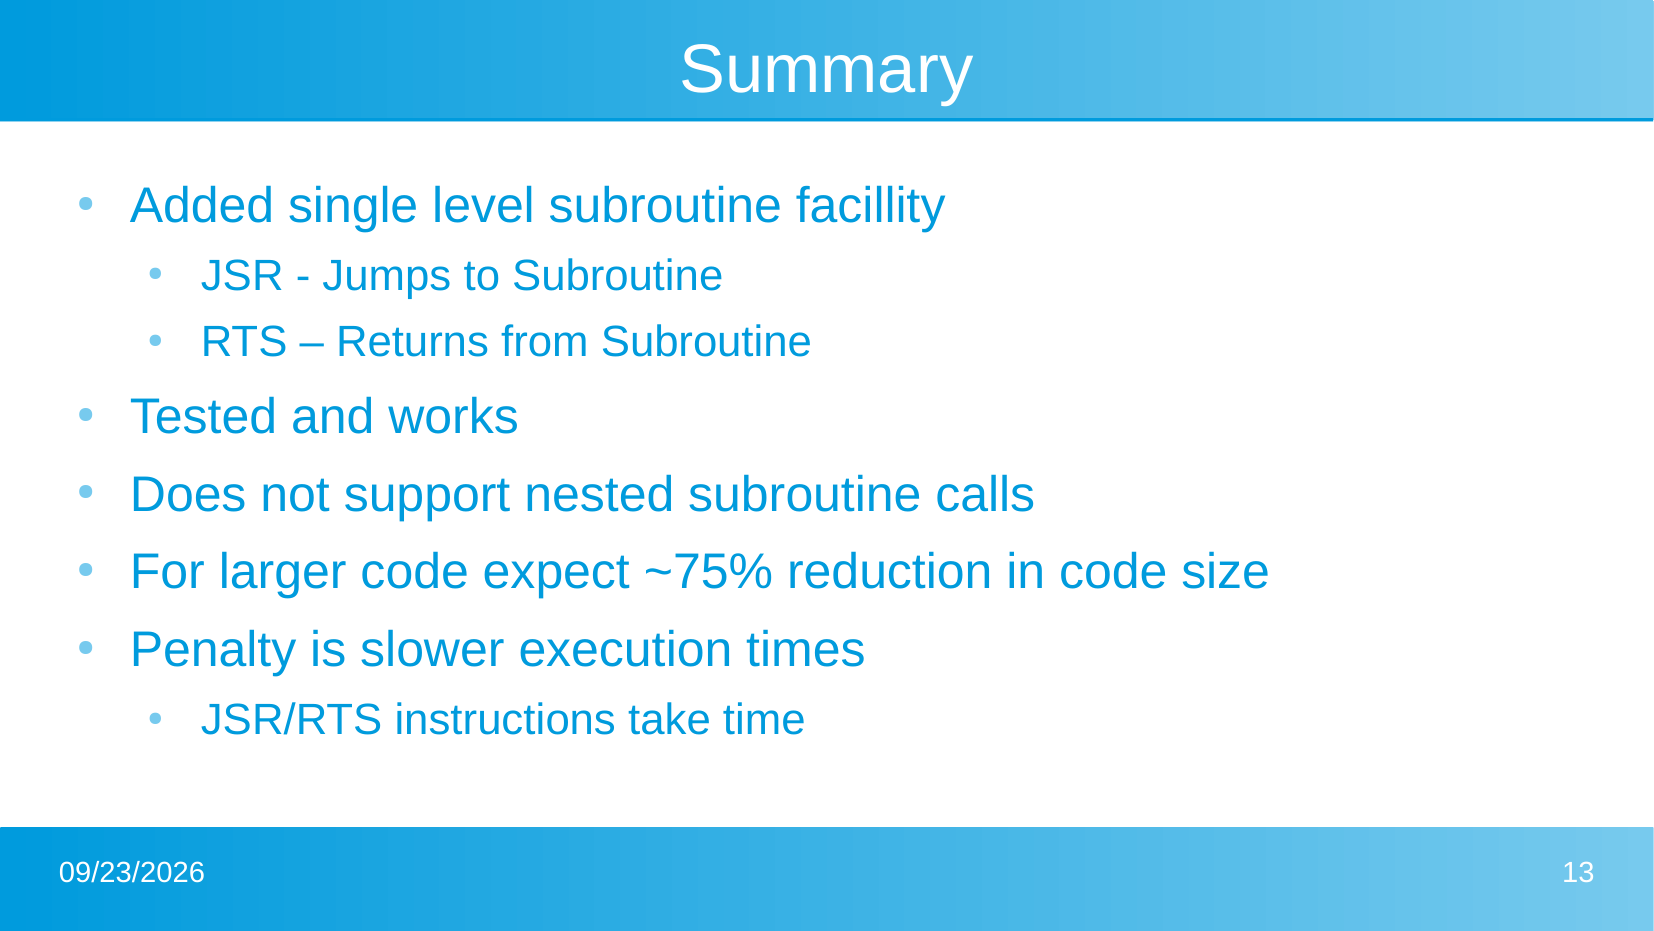

# Summary
Added single level subroutine facillity
JSR - Jumps to Subroutine
RTS – Returns from Subroutine
Tested and works
Does not support nested subroutine calls
For larger code expect ~75% reduction in code size
Penalty is slower execution times
JSR/RTS instructions take time
13